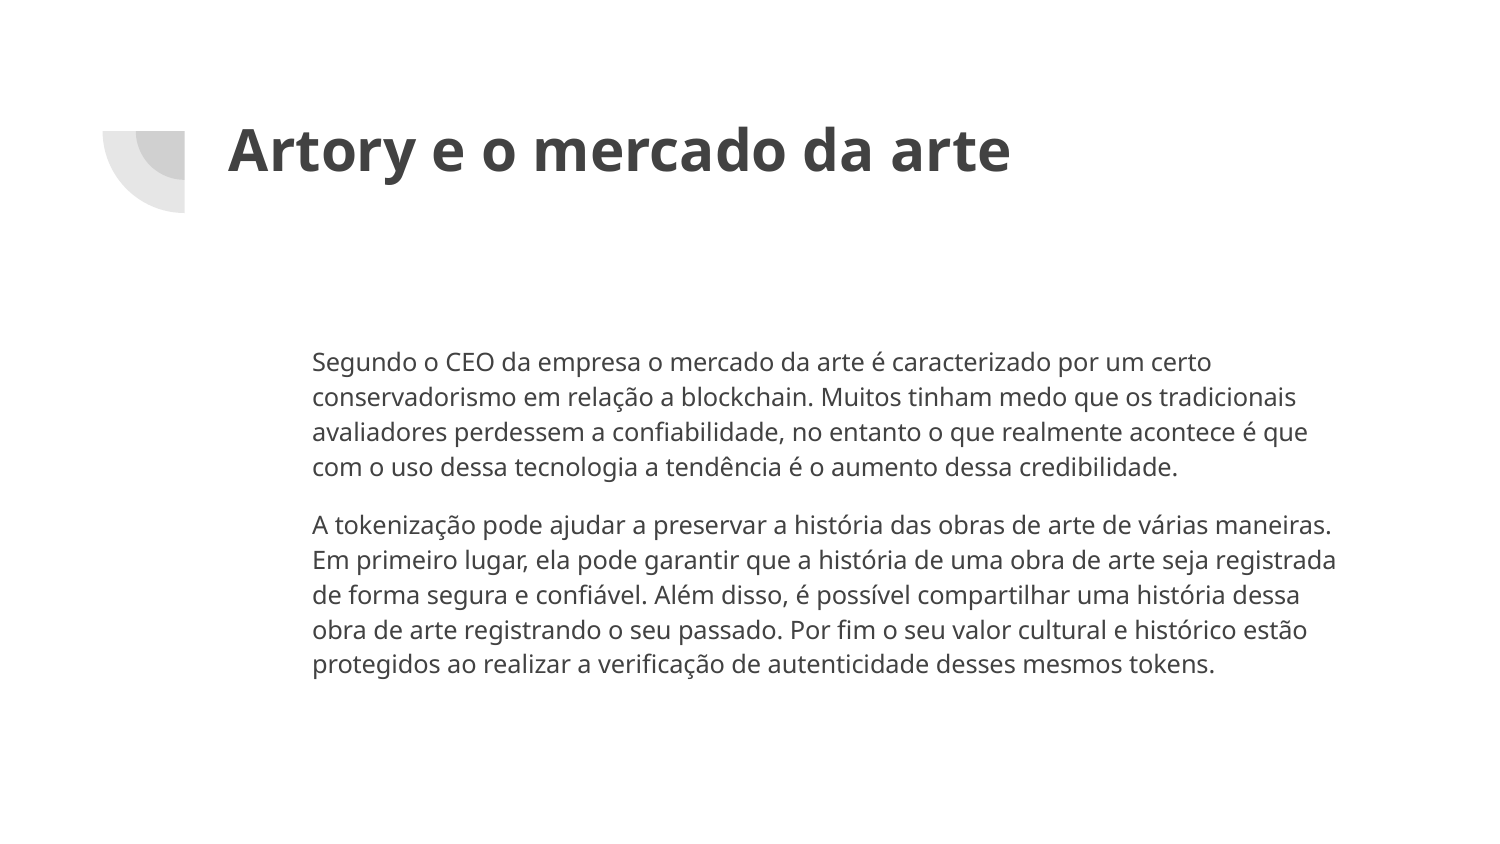

# Artory e o mercado da arte
Segundo o CEO da empresa o mercado da arte é caracterizado por um certo conservadorismo em relação a blockchain. Muitos tinham medo que os tradicionais avaliadores perdessem a confiabilidade, no entanto o que realmente acontece é que com o uso dessa tecnologia a tendência é o aumento dessa credibilidade.
A tokenização pode ajudar a preservar a história das obras de arte de várias maneiras. Em primeiro lugar, ela pode garantir que a história de uma obra de arte seja registrada de forma segura e confiável. Além disso, é possível compartilhar uma história dessa obra de arte registrando o seu passado. Por fim o seu valor cultural e histórico estão protegidos ao realizar a verificação de autenticidade desses mesmos tokens.